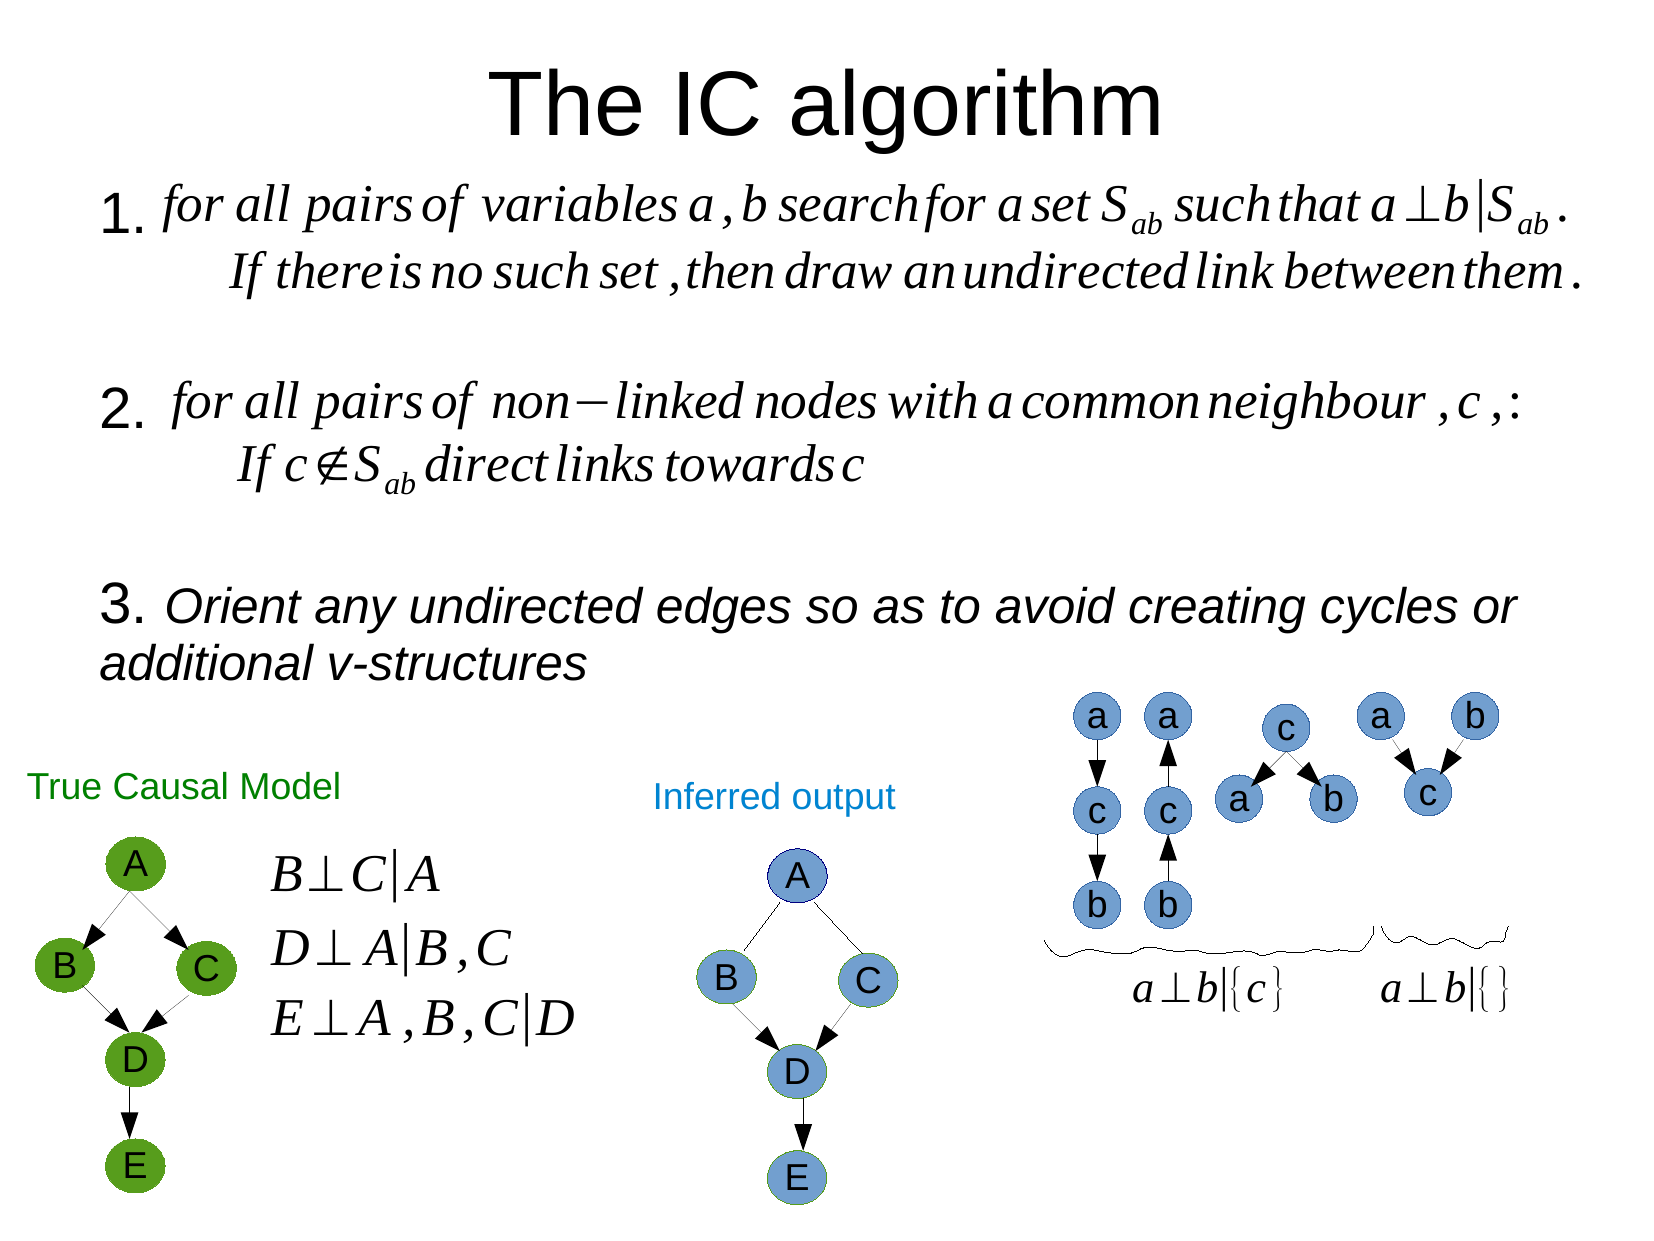

# The IC algorithm
1.
2.
3. Orient any undirected edges so as to avoid creating cycles or additional v-structures
a
a
a
b
c
True Causal Model
Inferred output
c
a
b
c
c
A
A
b
b
B
C
B
C
D
D
E
E